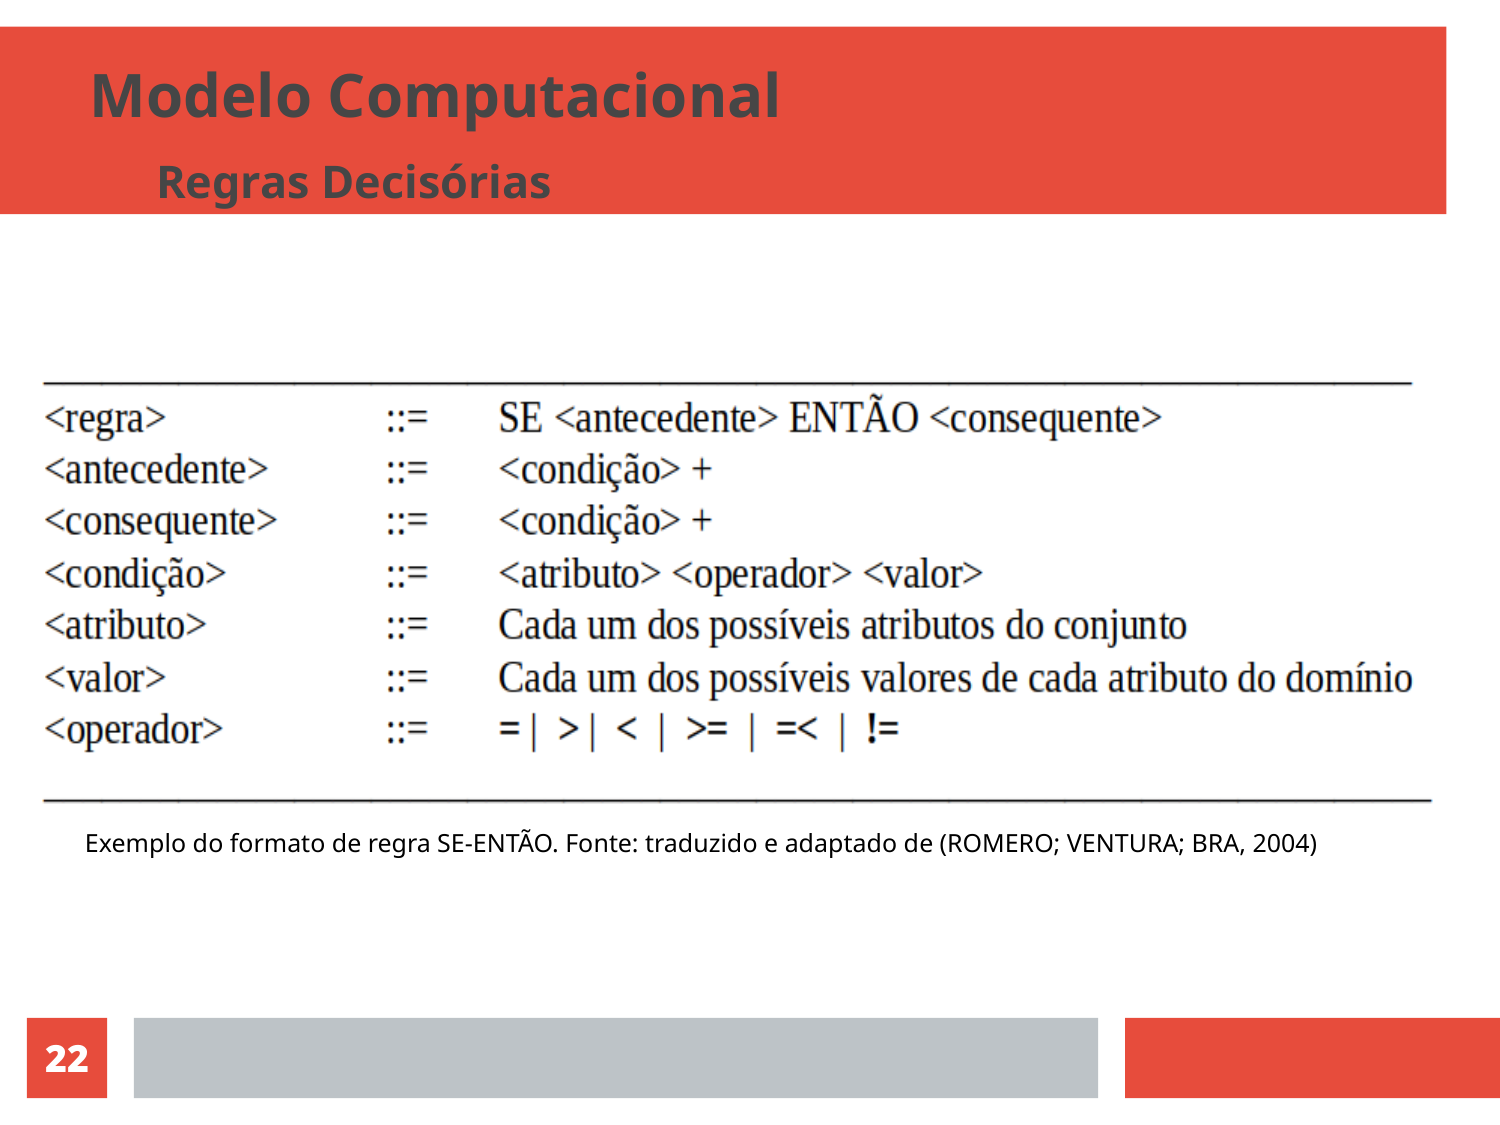

# Modelo Computacional Regras Decisórias
Exemplo do formato de regra SE-ENTÃO. Fonte: traduzido e adaptado de (ROMERO; VENTURA; BRA, 2004)
22